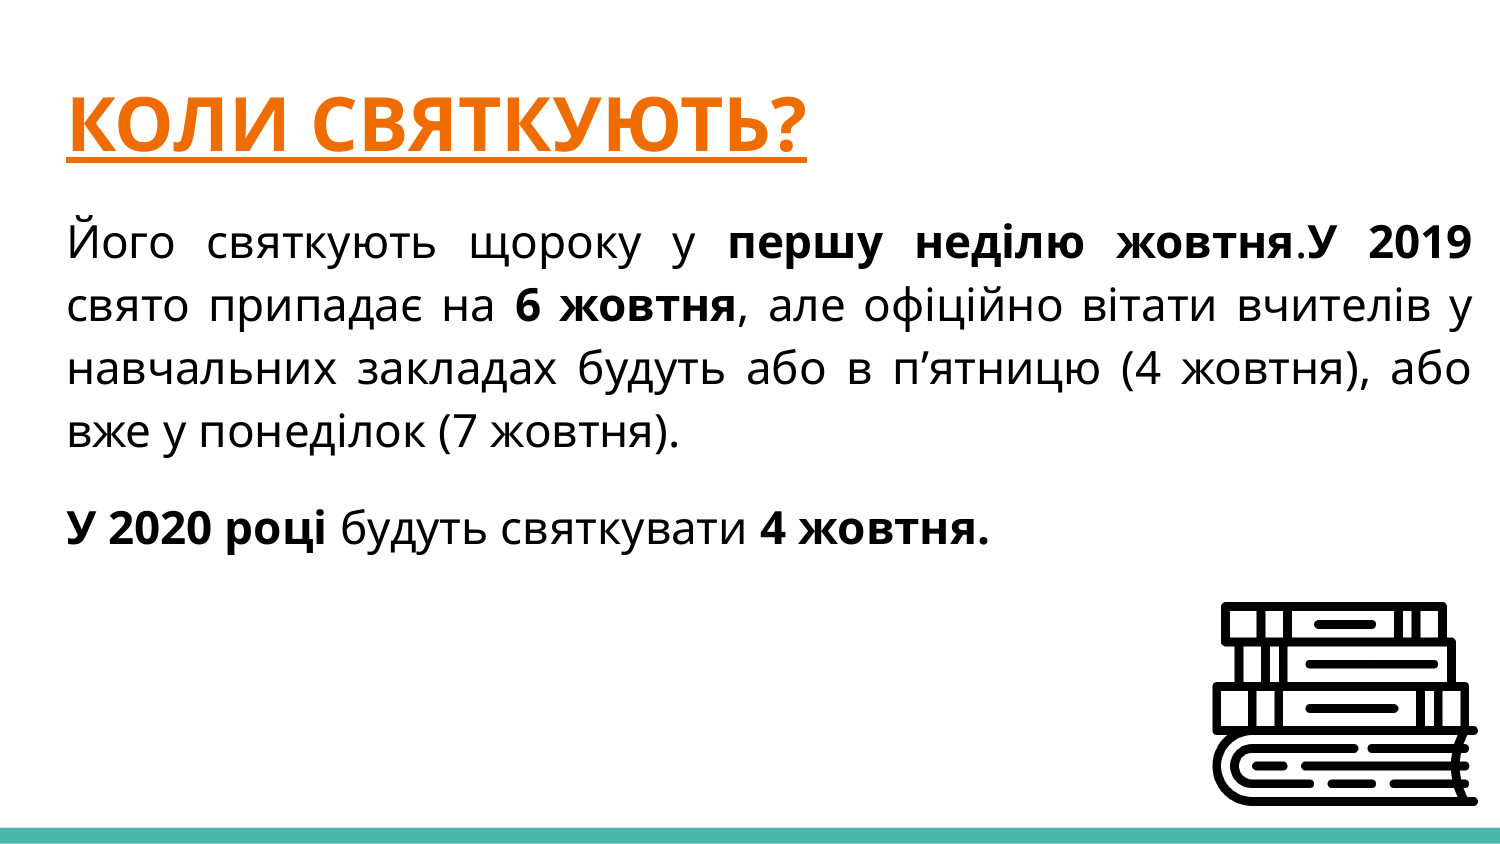

# КОЛИ СВЯТКУЮТЬ?
Його святкують щороку у першу неділю жовтня.У 2019 свято припадає на 6 жовтня, але офіційно вітати вчителів у навчальних закладах будуть або в п’ятницю (4 жовтня), або вже у понеділок (7 жовтня).
У 2020 році будуть святкувати 4 жовтня.